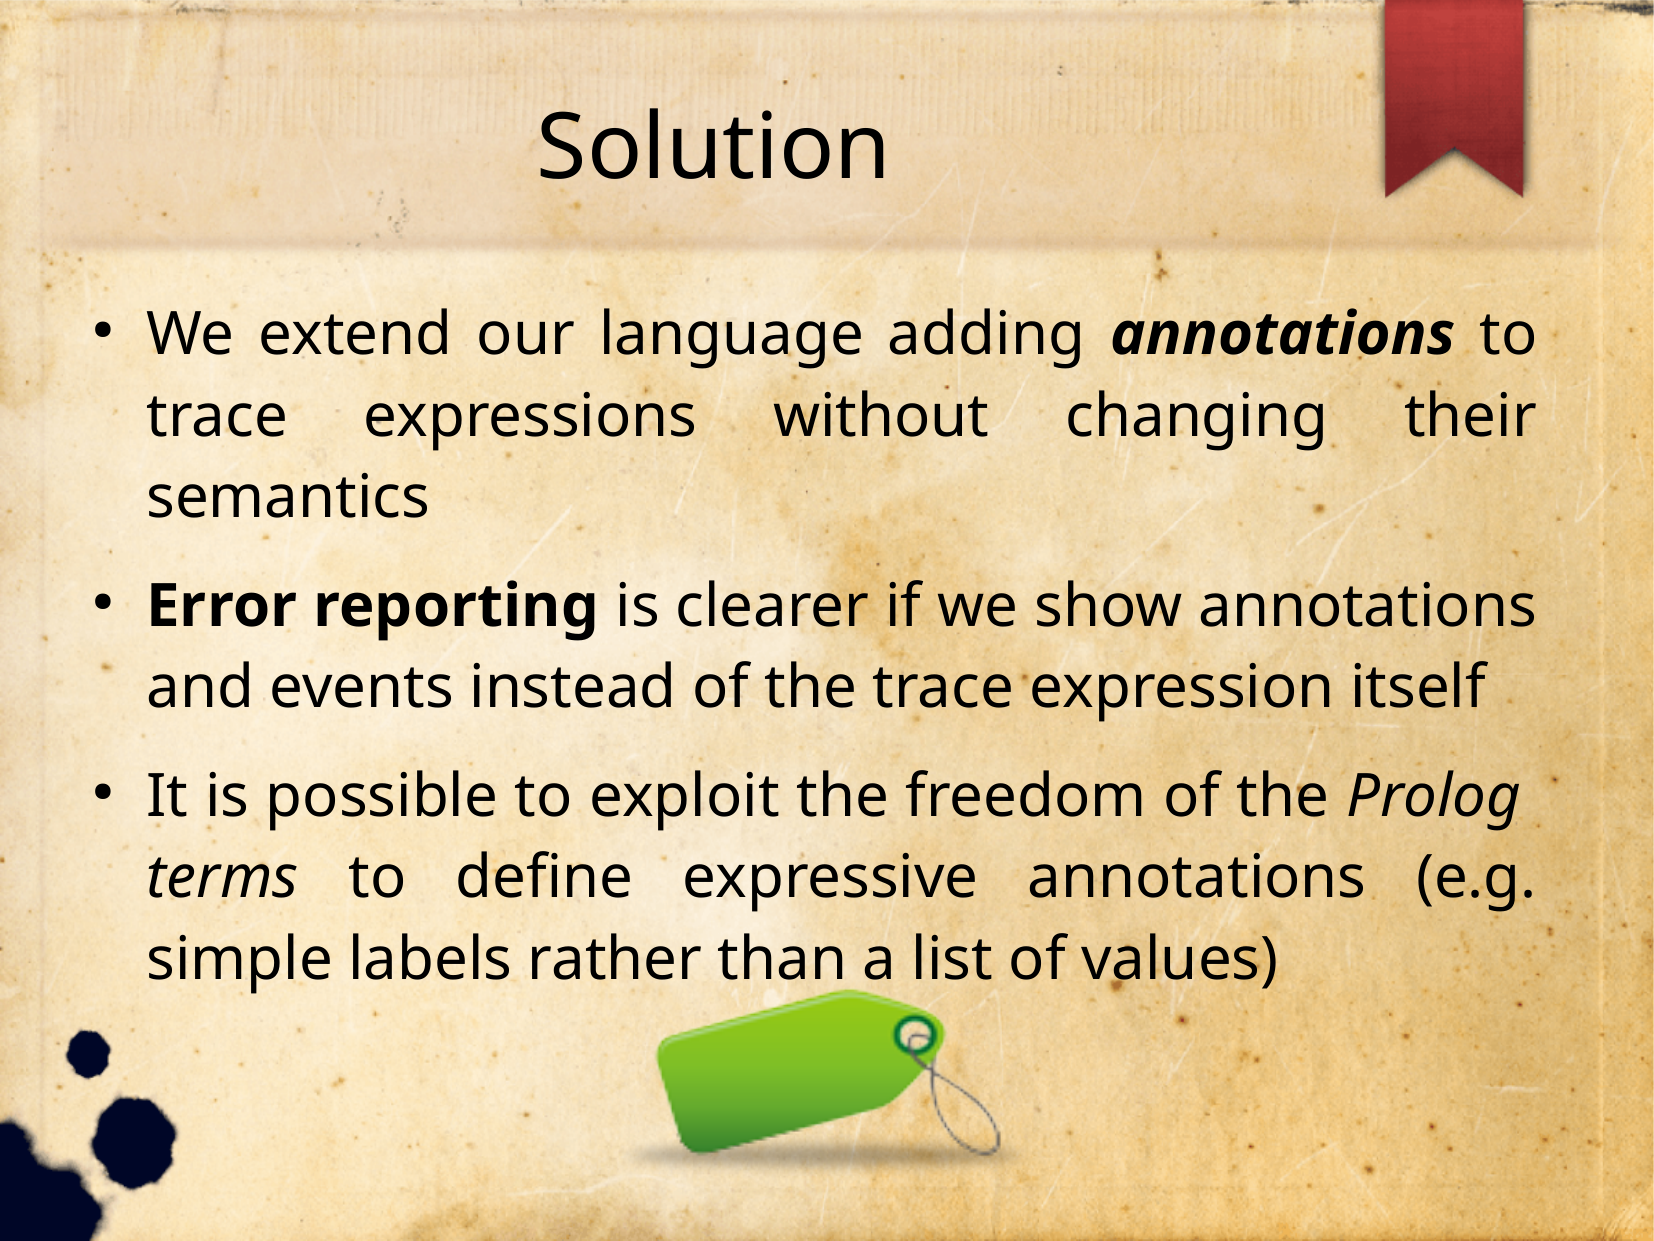

# Solution
We extend our language adding annotations to trace expressions without changing their semantics
Error reporting is clearer if we show annotations and events instead of the trace expression itself
It is possible to exploit the freedom of the Prolog terms to define expressive annotations (e.g. simple labels rather than a list of values)